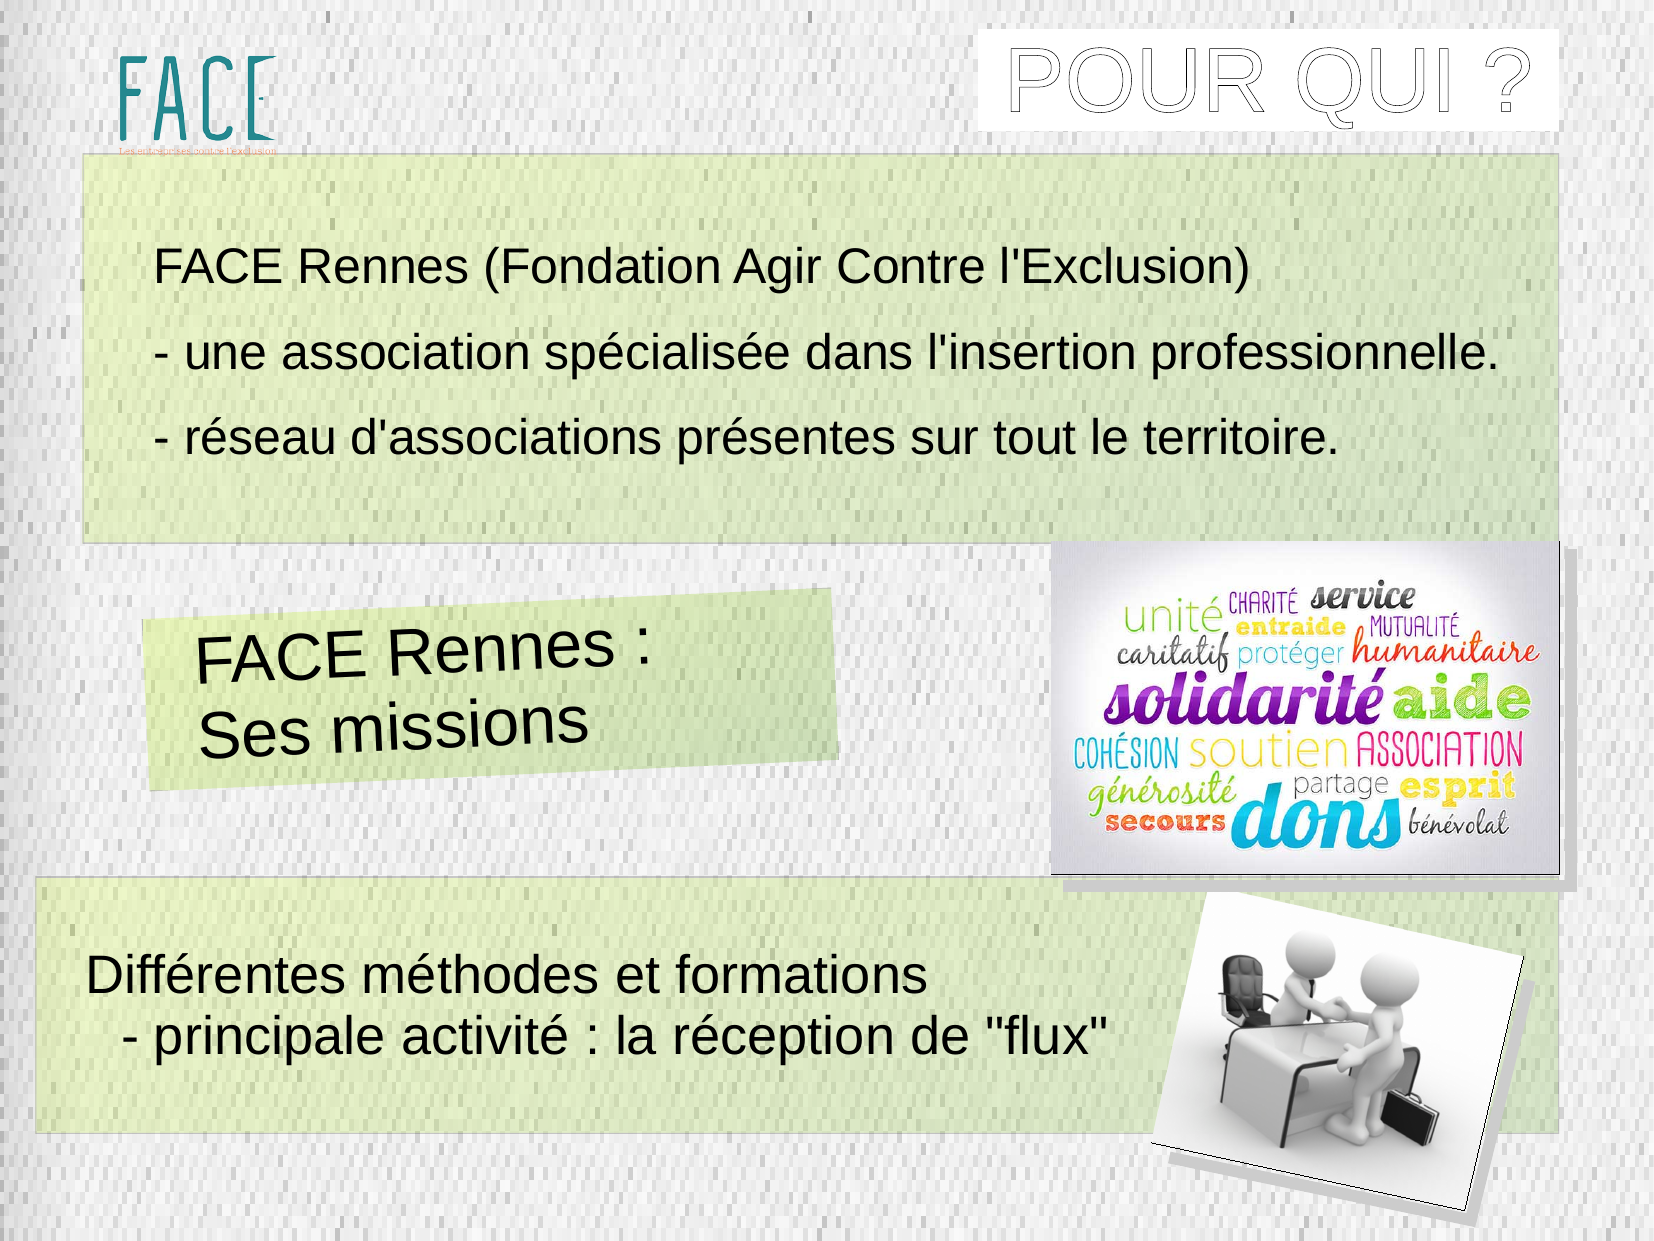

# POUR QUI ?
FACE Rennes (Fondation Agir Contre l'Exclusion)
- une association spécialisée dans l'insertion professionnelle.
- réseau d'associations présentes sur tout le territoire.
FACE Rennes :
Ses missions
Différentes méthodes et formations
- principale activité : la réception de "flux"